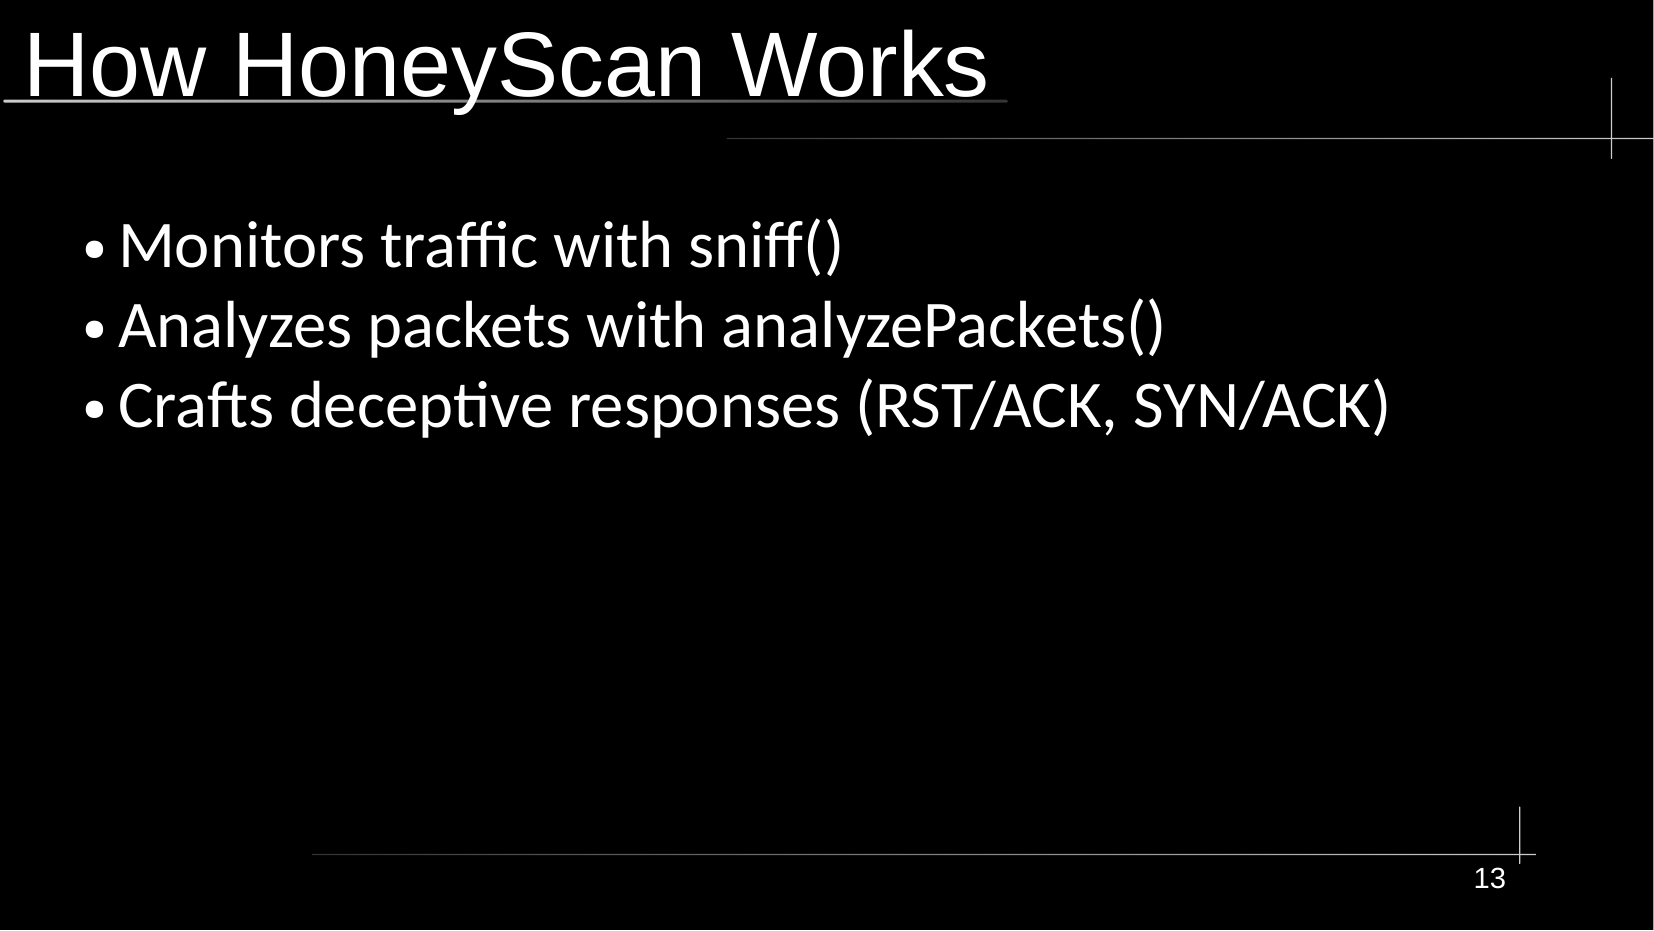

# How HoneyScan Works
Monitors traffic with sniff()
Analyzes packets with analyzePackets()
Crafts deceptive responses (RST/ACK, SYN/ACK)
13